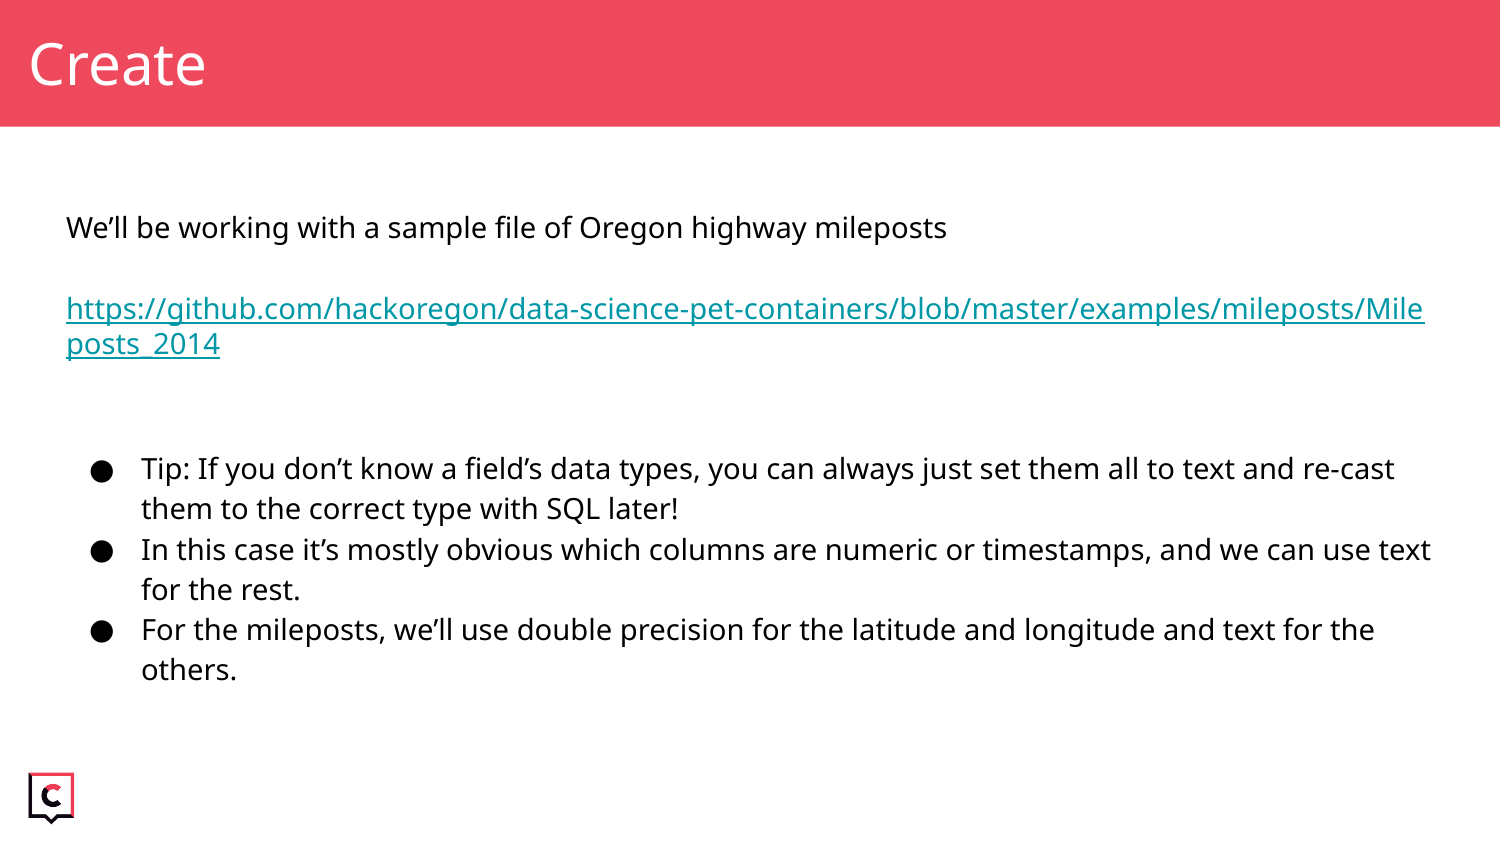

# Create
We’ll be working with a sample file of Oregon highway mileposts
 https://github.com/hackoregon/data-science-pet-containers/blob/master/examples/mileposts/Mileposts_2014
Tip: If you don’t know a field’s data types, you can always just set them all to text and re-cast them to the correct type with SQL later!
In this case it’s mostly obvious which columns are numeric or timestamps, and we can use text for the rest.
For the mileposts, we’ll use double precision for the latitude and longitude and text for the others.